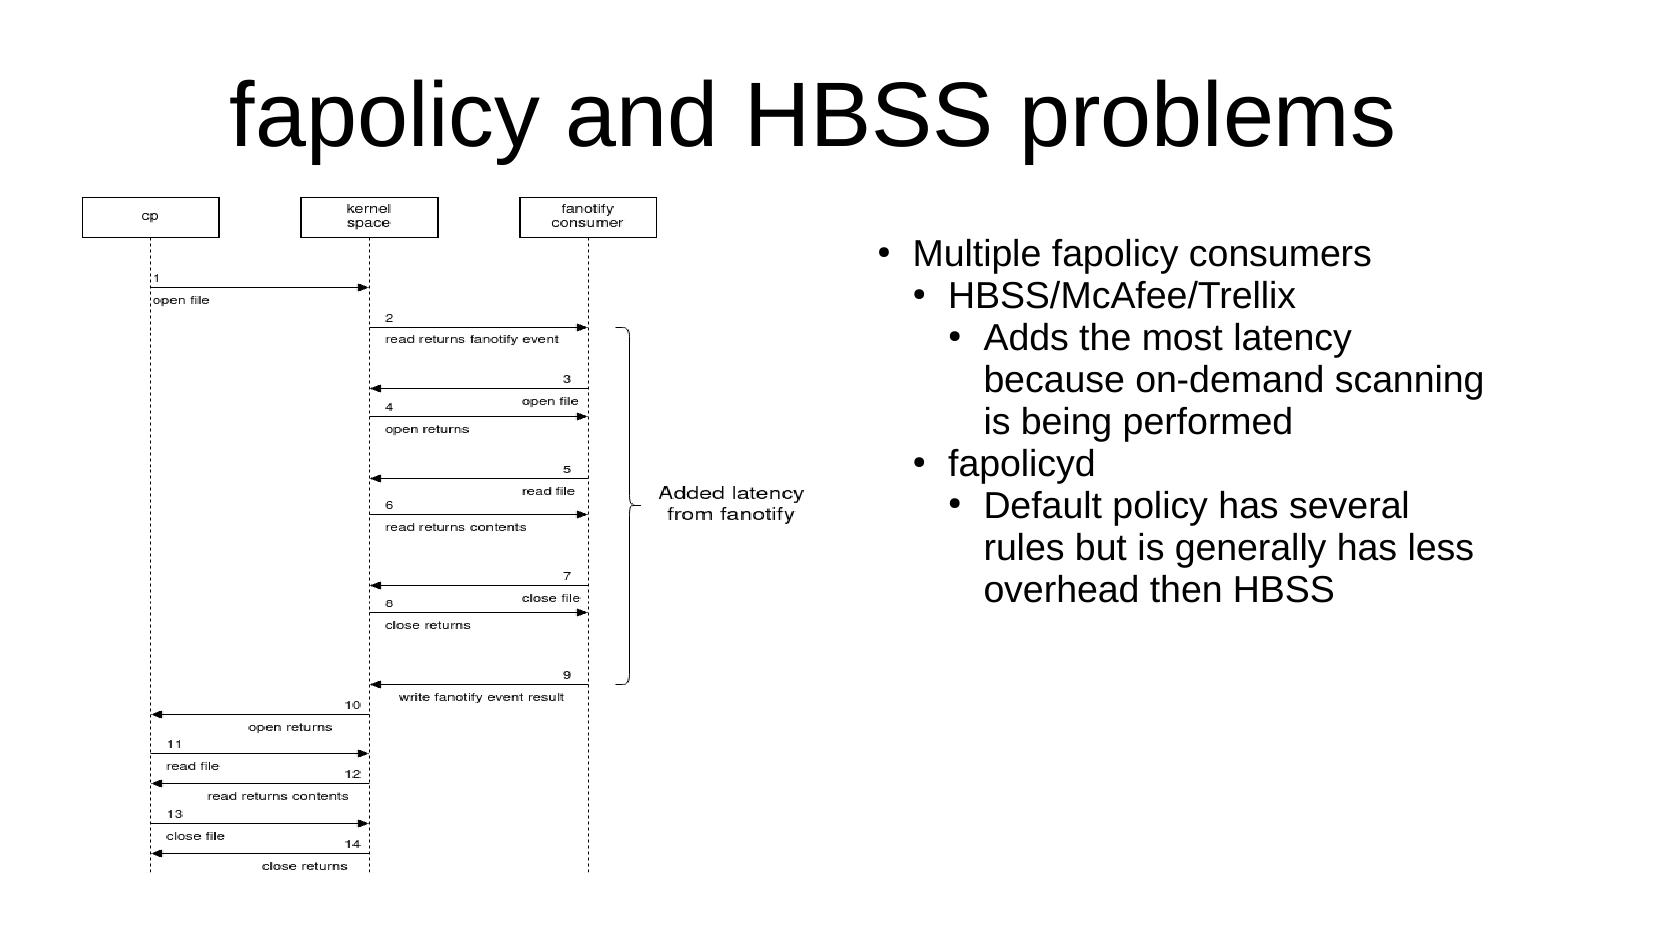

# fapolicy and HBSS problems
Multiple fapolicy consumers
HBSS/McAfee/Trellix
Adds the most latency because on-demand scanning is being performed
fapolicyd
Default policy has several rules but is generally has less overhead then HBSS